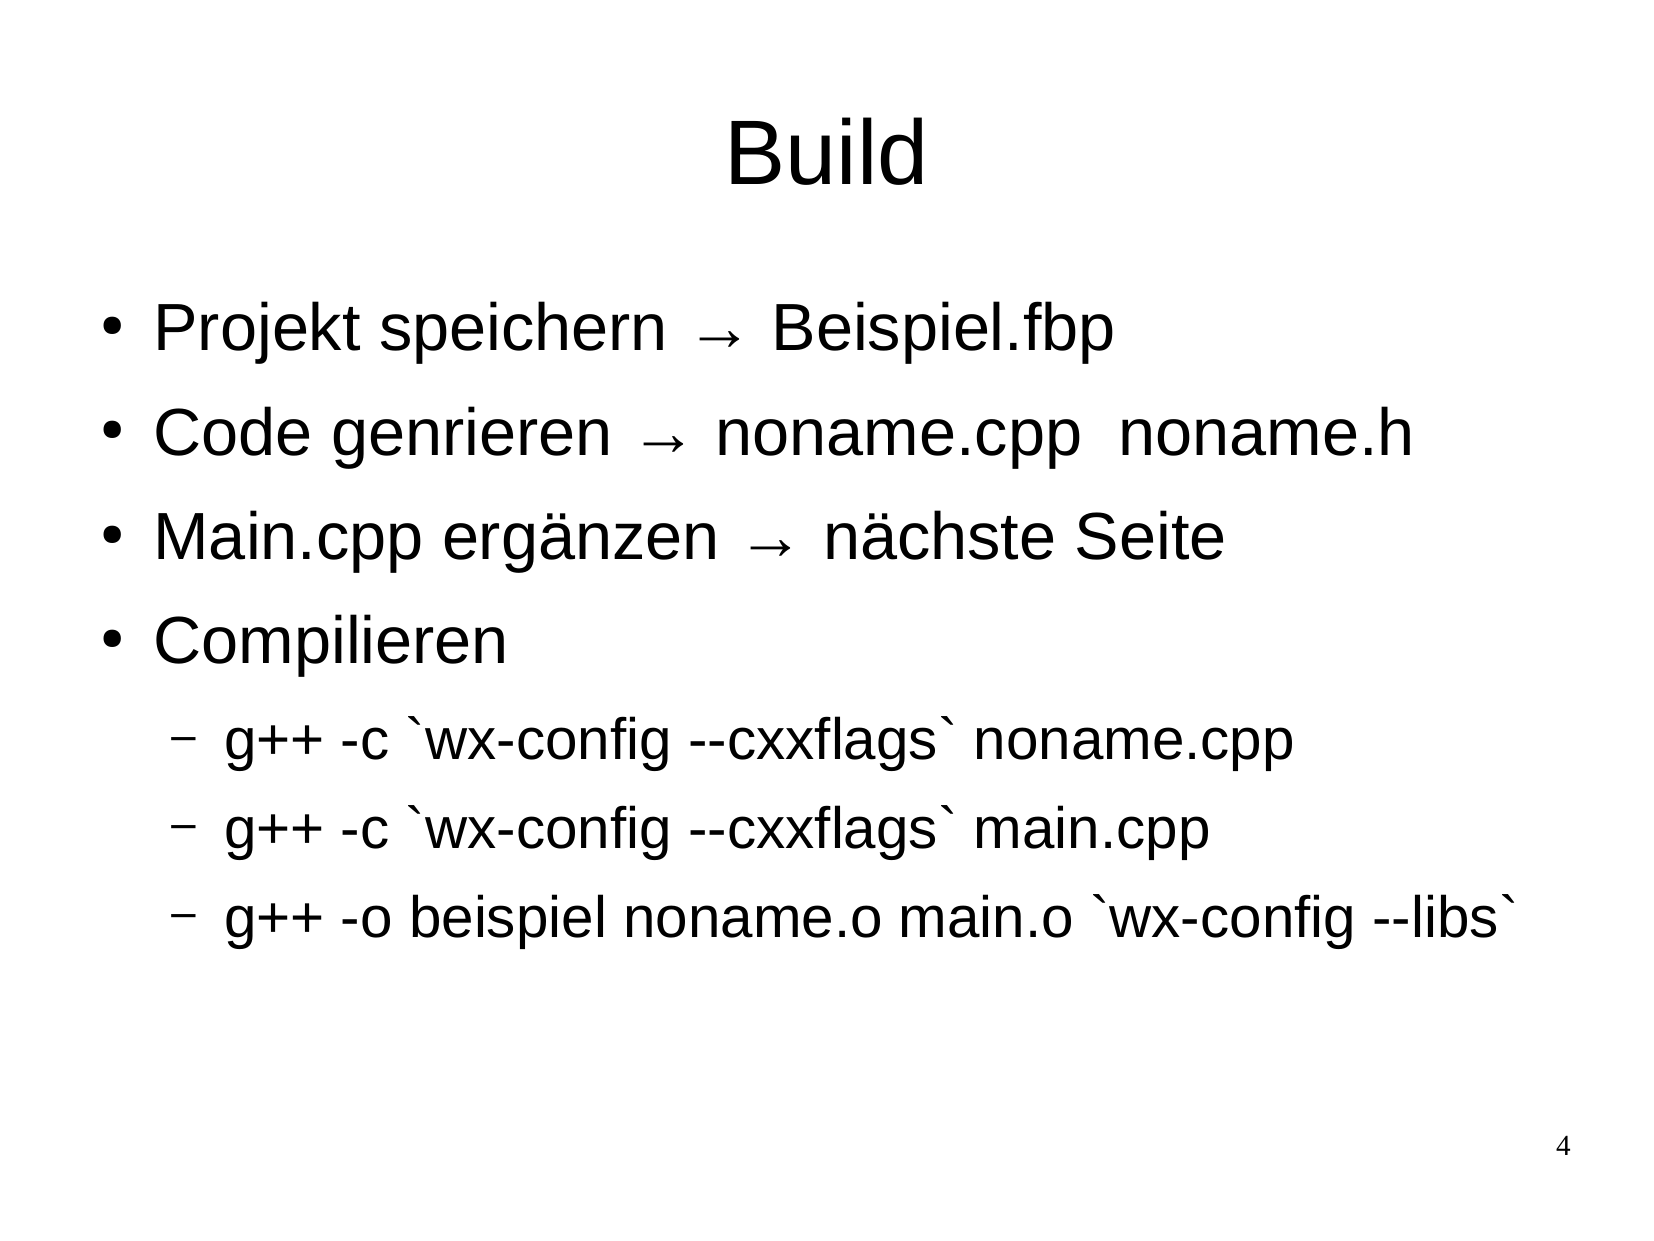

# Build
Projekt speichern → Beispiel.fbp
Code genrieren → noname.cpp noname.h
Main.cpp ergänzen → nächste Seite
Compilieren
g++ -c `wx-config --cxxflags` noname.cpp
g++ -c `wx-config --cxxflags` main.cpp
g++ -o beispiel noname.o main.o `wx-config --libs`
4